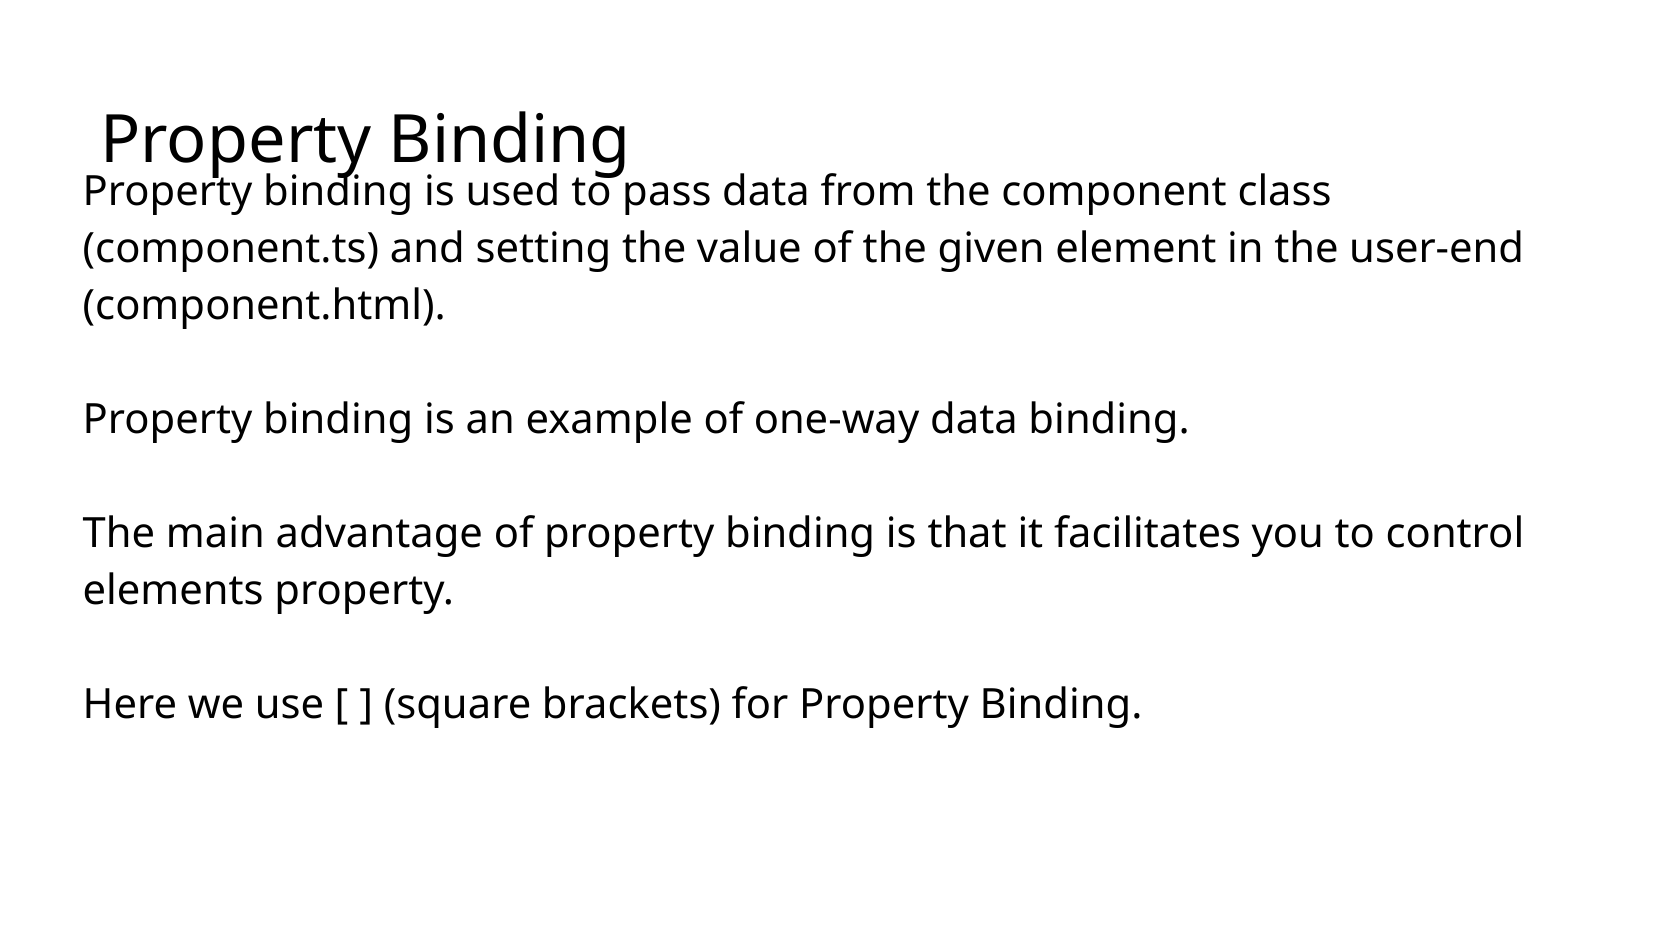

# Property Binding
Property binding is used to pass data from the component class (component.ts) and setting the value of the given element in the user-end (component.html).
Property binding is an example of one-way data binding.
The main advantage of property binding is that it facilitates you to control elements property.
Here we use [ ] (square brackets) for Property Binding.